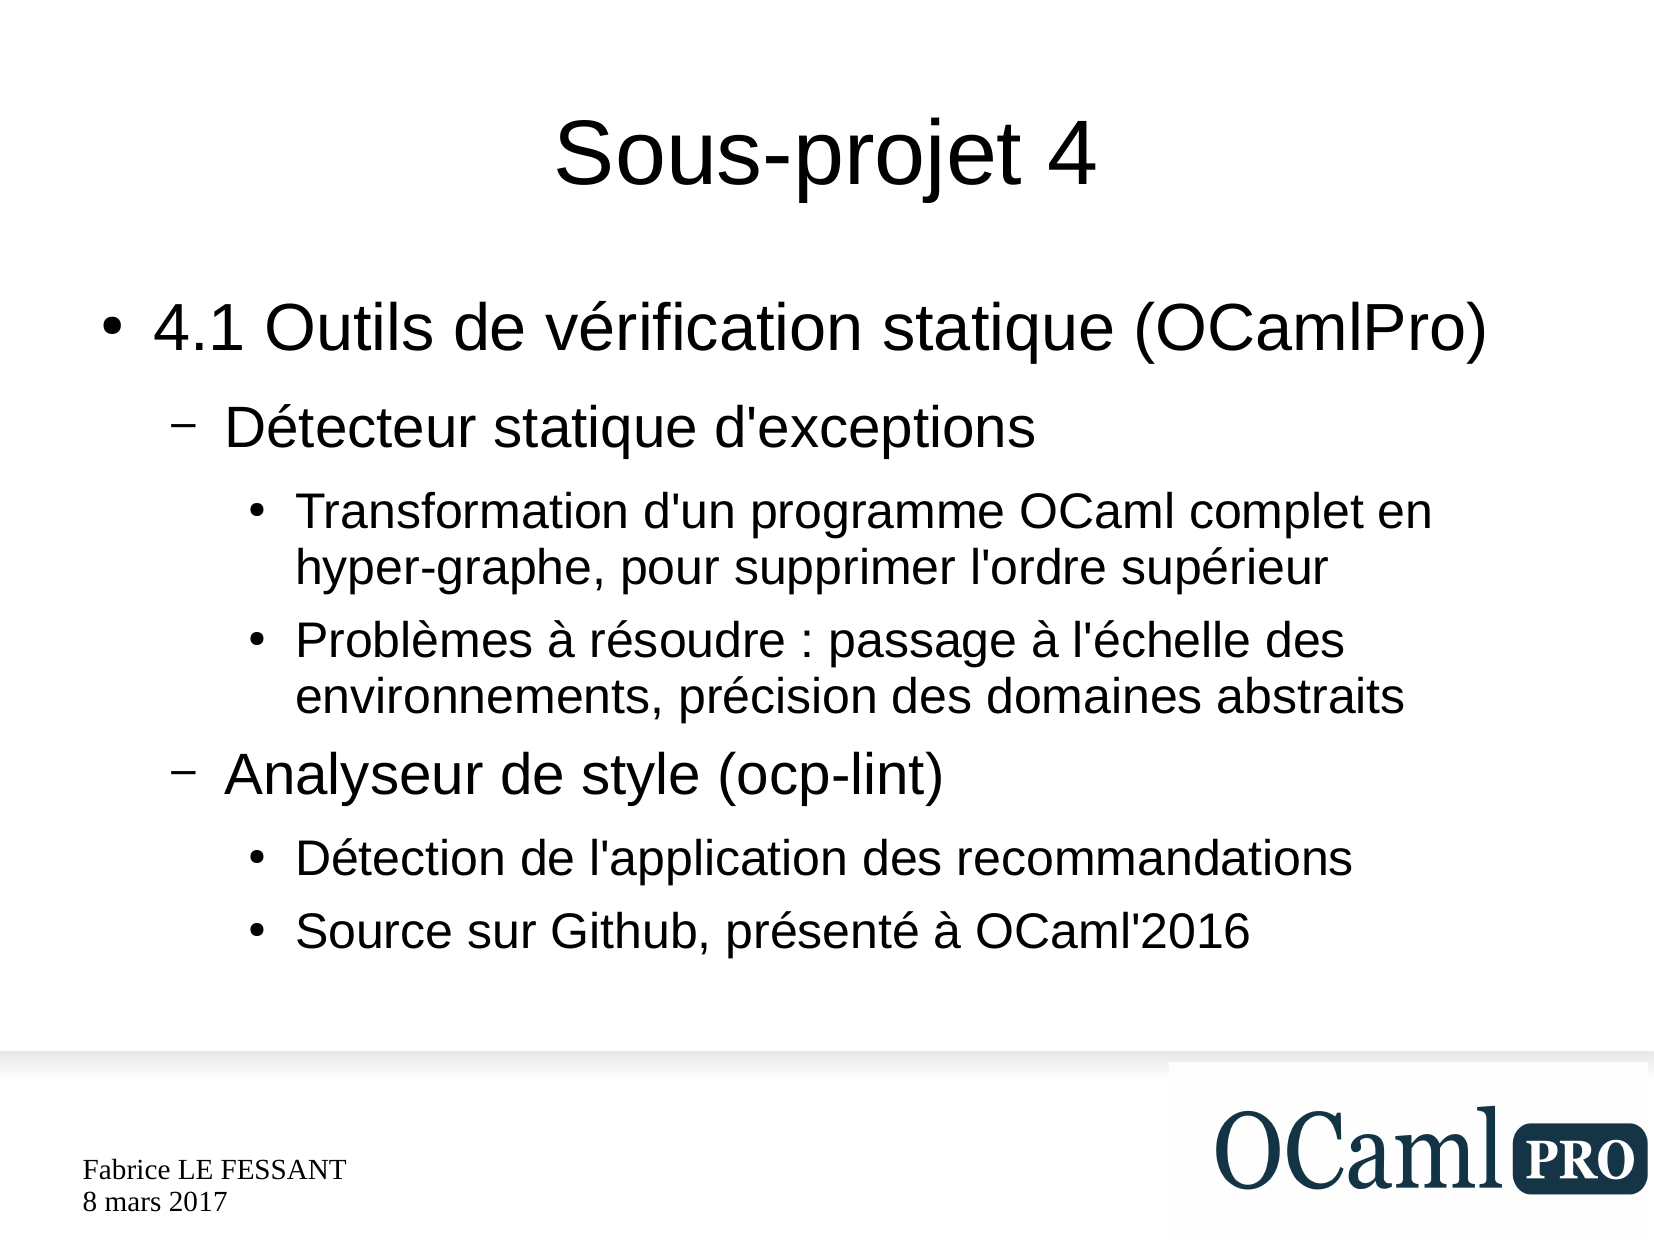

# Sous-projet 4
4.1 Outils de vérification statique (OCamlPro)
Détecteur statique d'exceptions
Transformation d'un programme OCaml complet en hyper-graphe, pour supprimer l'ordre supérieur
Problèmes à résoudre : passage à l'échelle des environnements, précision des domaines abstraits
Analyseur de style (ocp-lint)
Détection de l'application des recommandations
Source sur Github, présenté à OCaml'2016